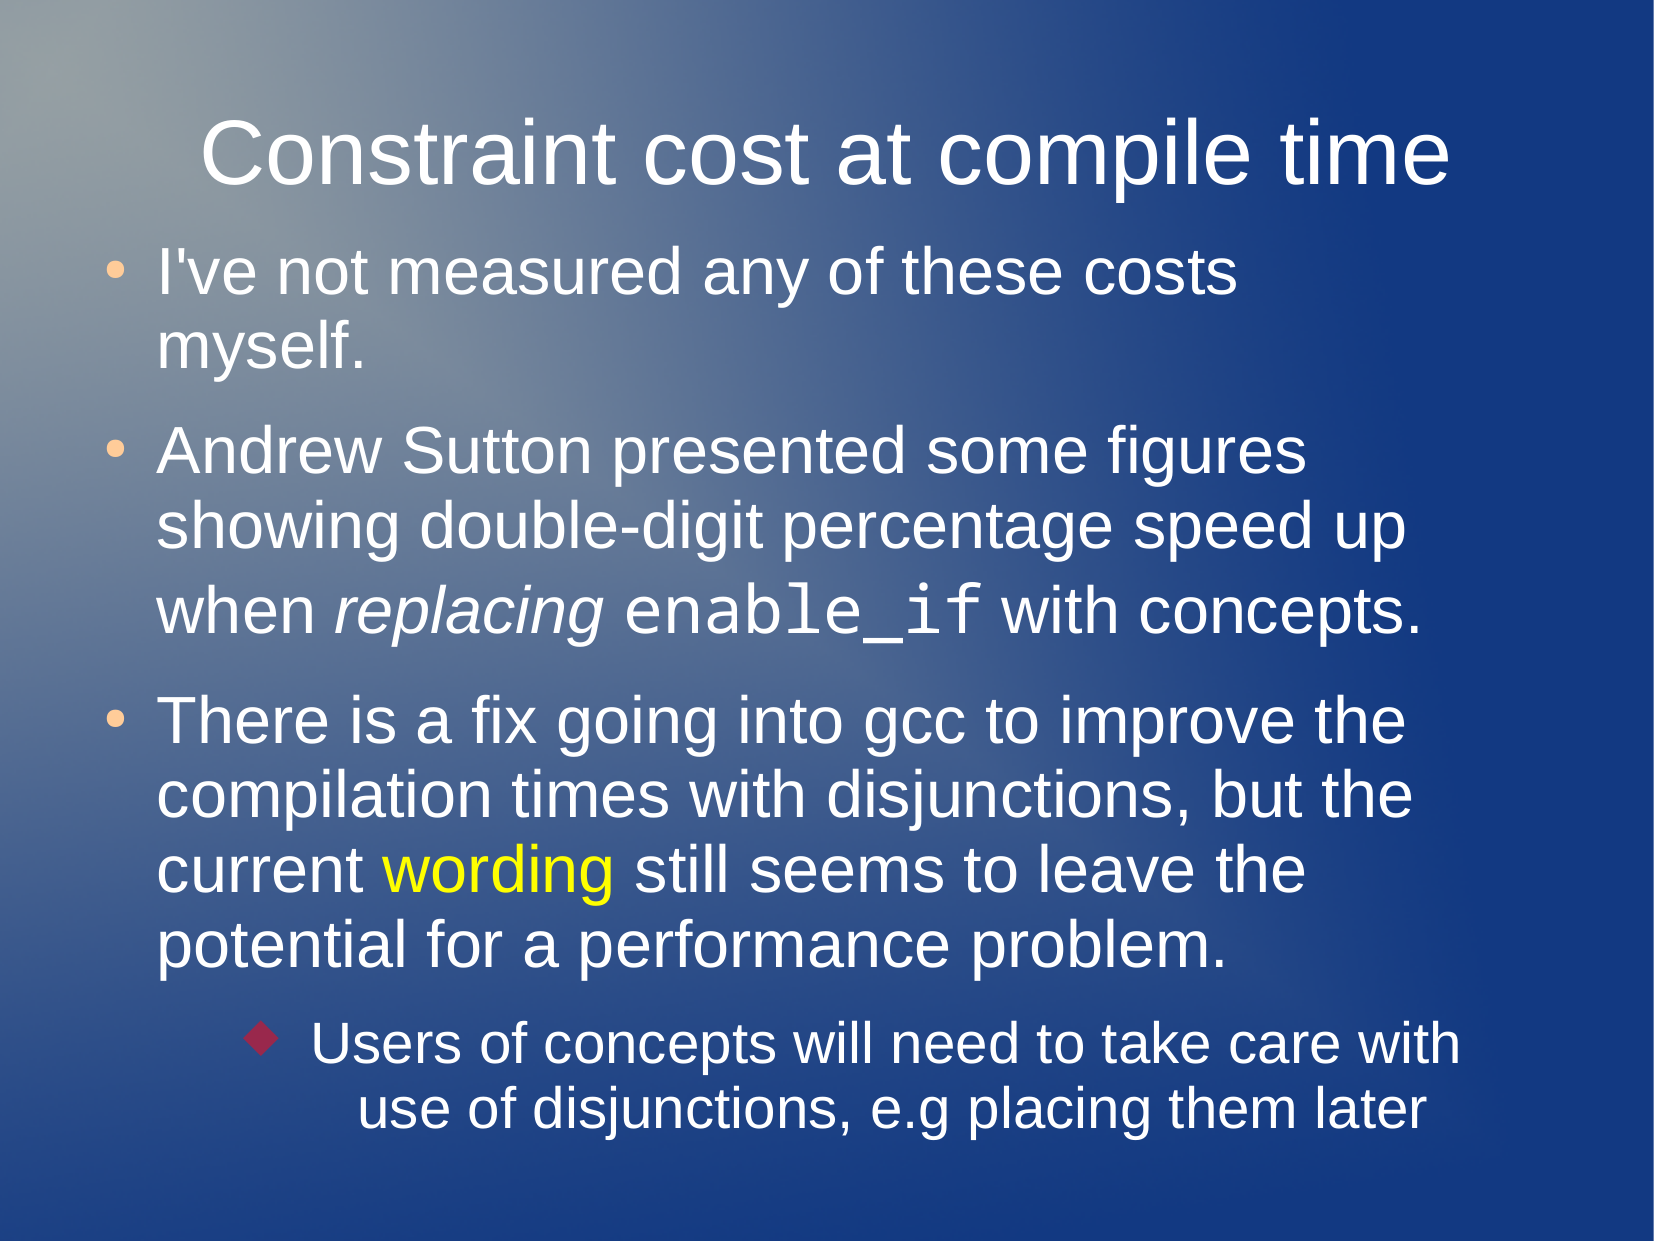

# Constraint cost at compile time
I've not measured any of these costs myself.
Andrew Sutton presented some figures showing double-digit percentage speed up when replacing enable_if with concepts.
There is a fix going into gcc to improve the compilation times with disjunctions, but the current wording still seems to leave the potential for a performance problem.
Users of concepts will need to take care with use of disjunctions, e.g placing them later